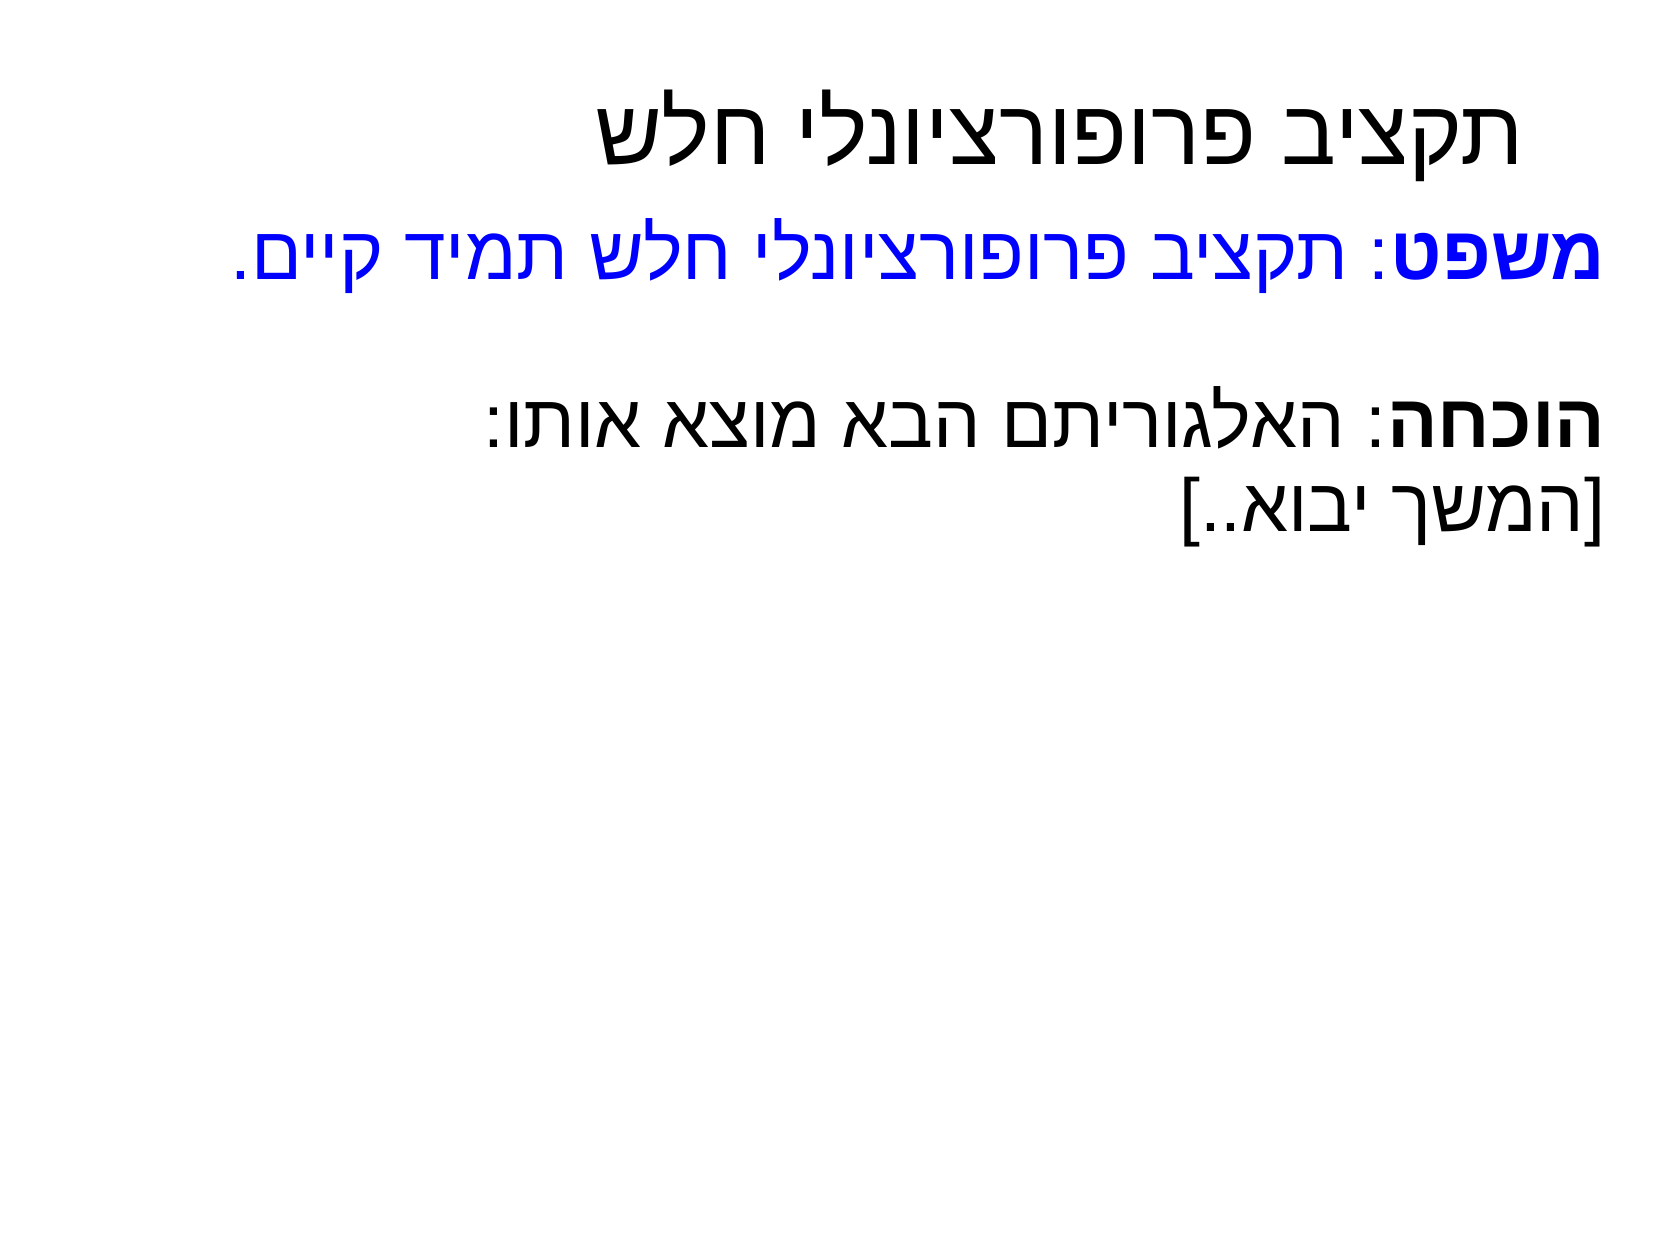

# תקציב פרופורציונלי חלש
משפט: תקציב פרופורציונלי חלש תמיד קיים.
הוכחה: האלגוריתם הבא מוצא אותו:
[המשך יבוא..]